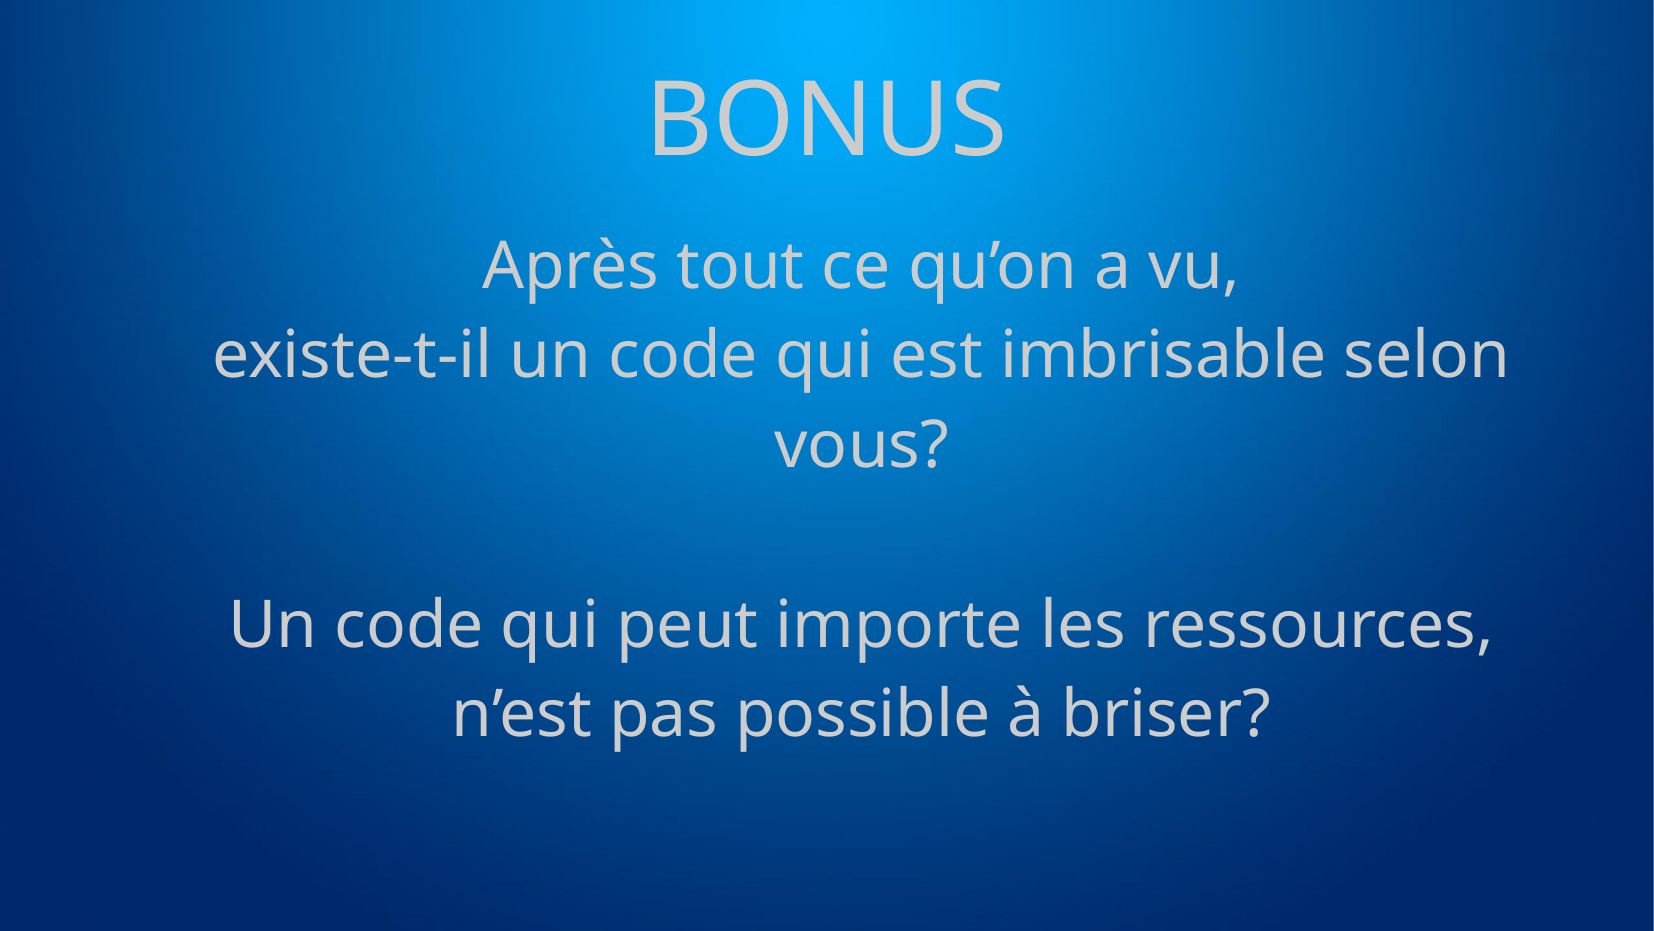

# BONUS
Après tout ce qu’on a vu,
existe-t-il un code qui est imbrisable selon vous?
Un code qui peut importe les ressources, n’est pas possible à briser?